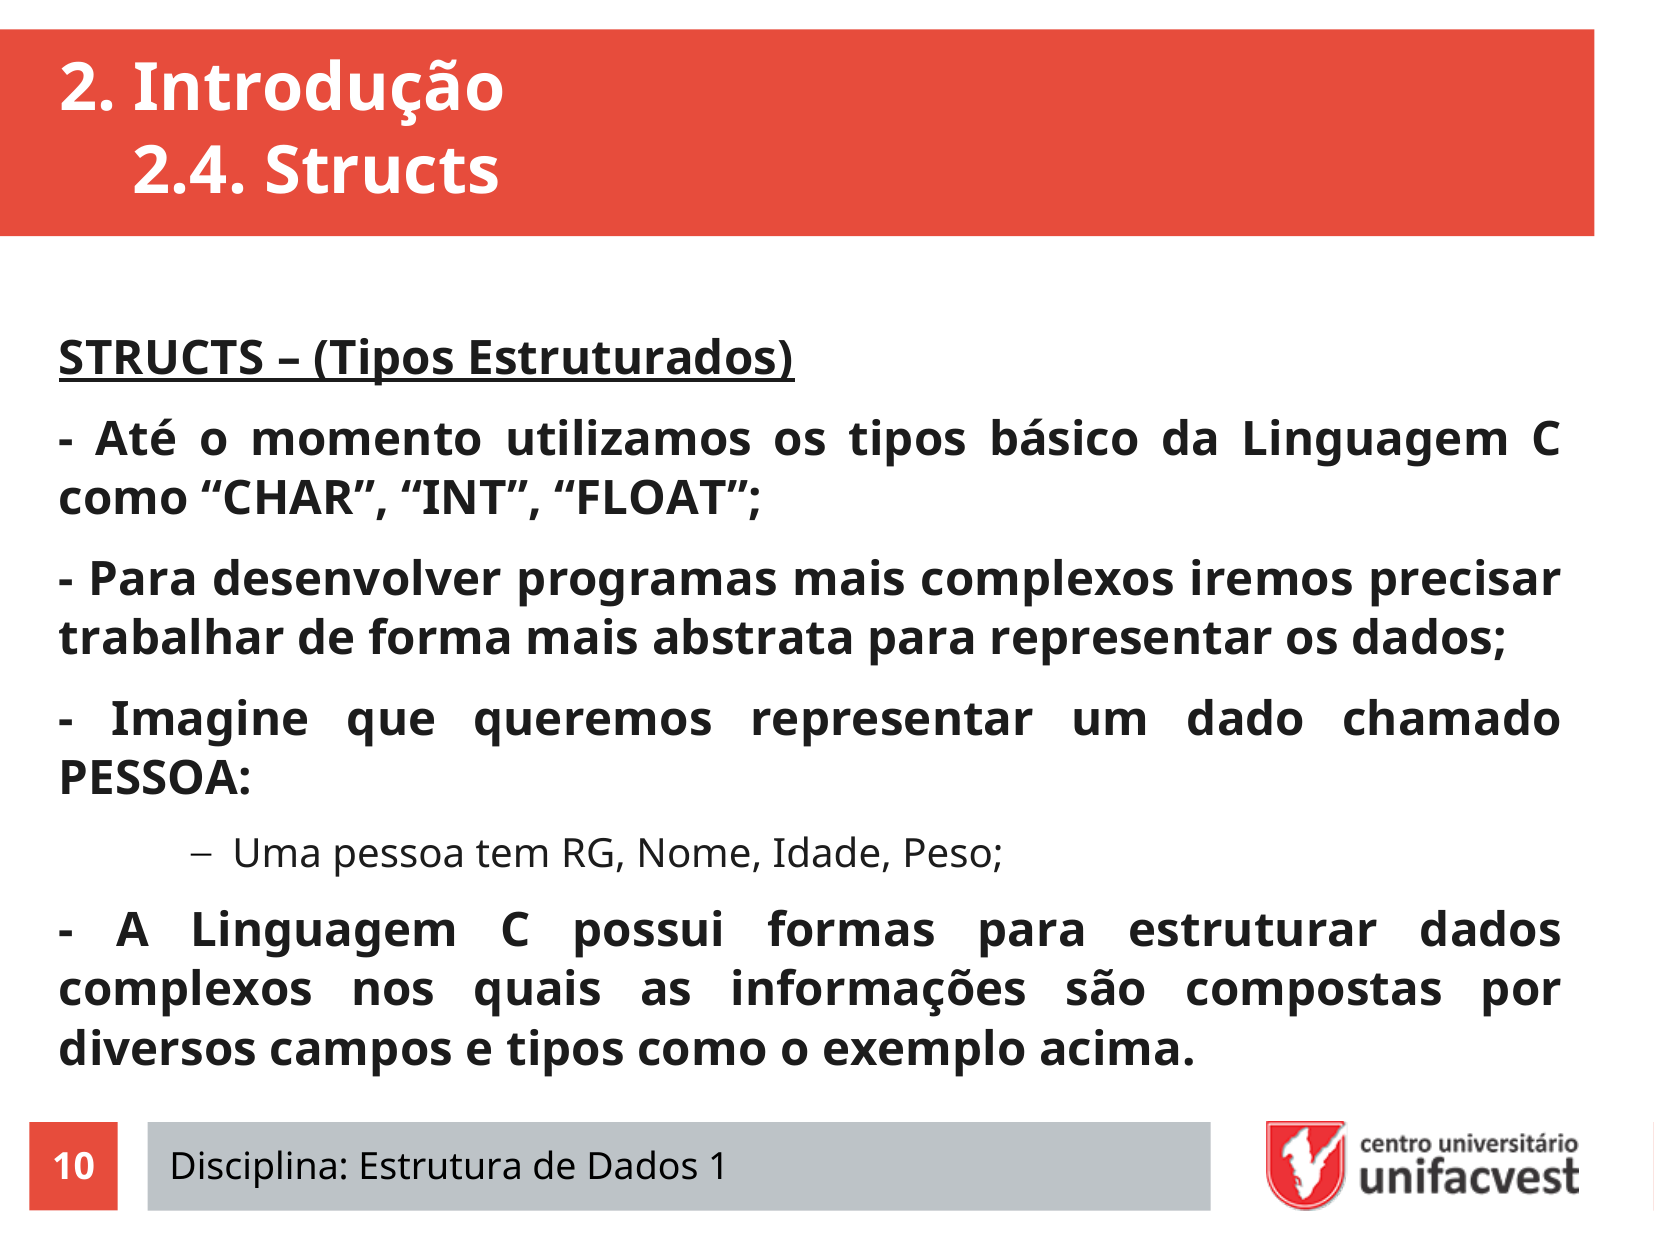

# 2. Introdução 2.4. Structs
STRUCTS – (Tipos Estruturados)
- Até o momento utilizamos os tipos básico da Linguagem C como “CHAR”, “INT”, “FLOAT”;
- Para desenvolver programas mais complexos iremos precisar trabalhar de forma mais abstrata para representar os dados;
- Imagine que queremos representar um dado chamado PESSOA:
Uma pessoa tem RG, Nome, Idade, Peso;
- A Linguagem C possui formas para estruturar dados complexos nos quais as informações são compostas por diversos campos e tipos como o exemplo acima.
10
Disciplina: Estrutura de Dados 1